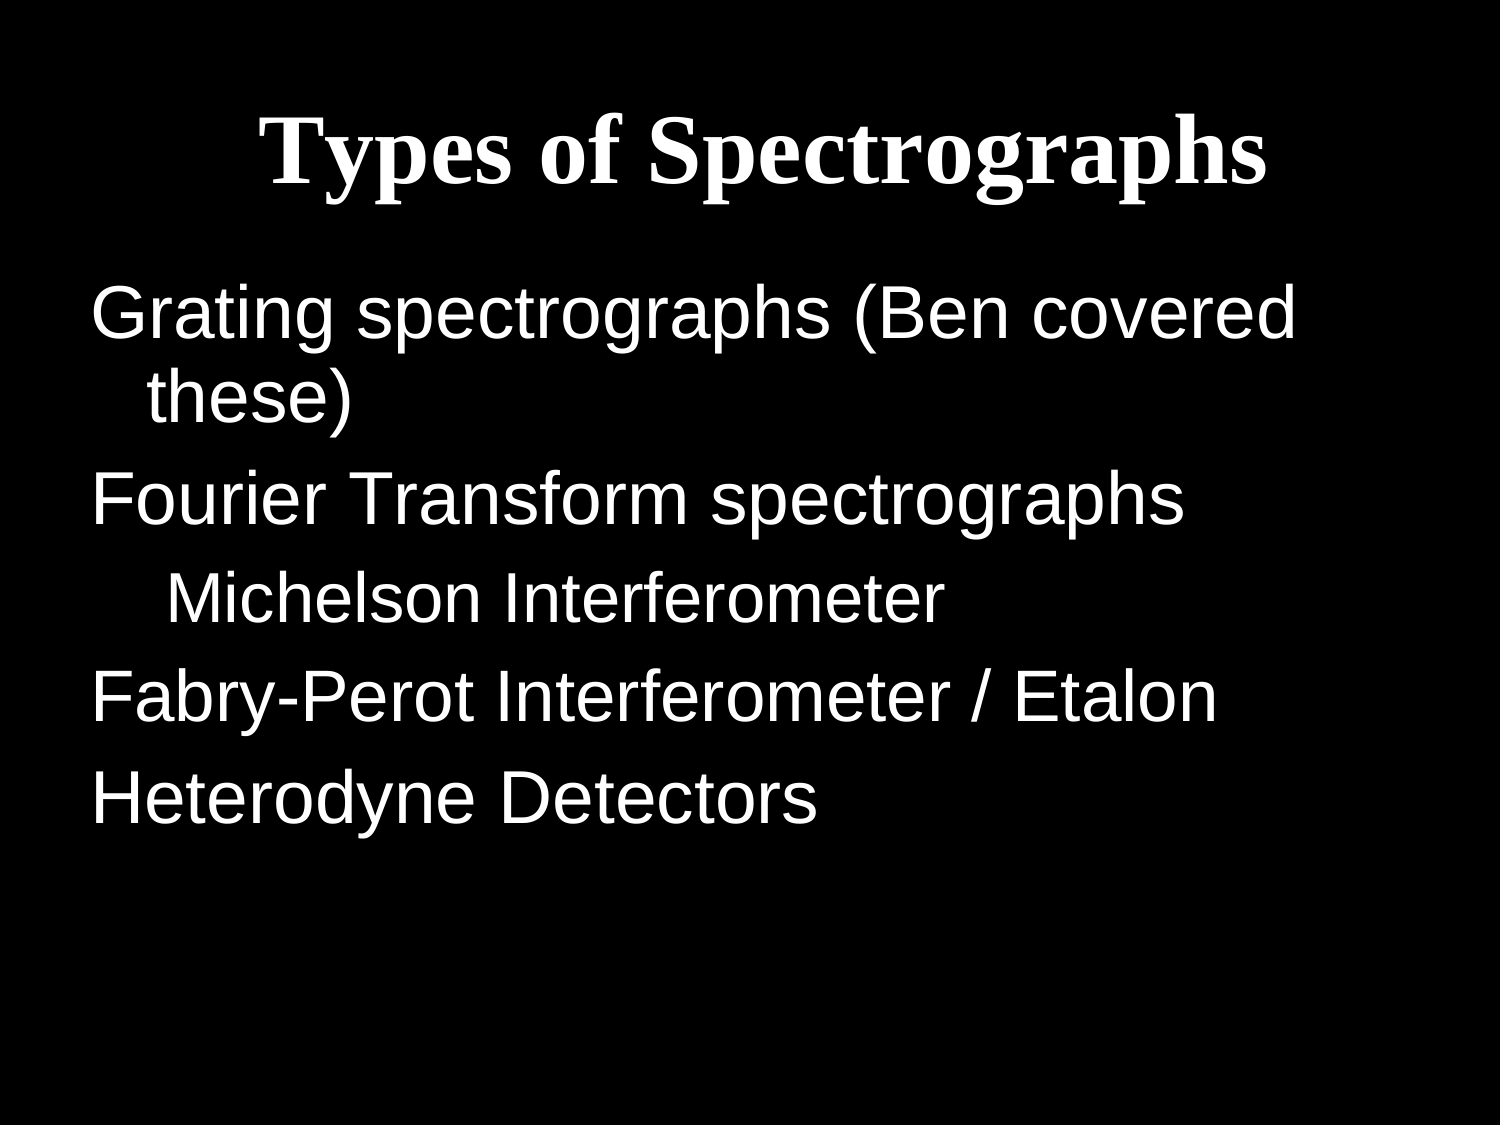

# Types of Spectrographs
Grating spectrographs (Ben covered these)
Fourier Transform spectrographs
Michelson Interferometer
Fabry-Perot Interferometer / Etalon
Heterodyne Detectors